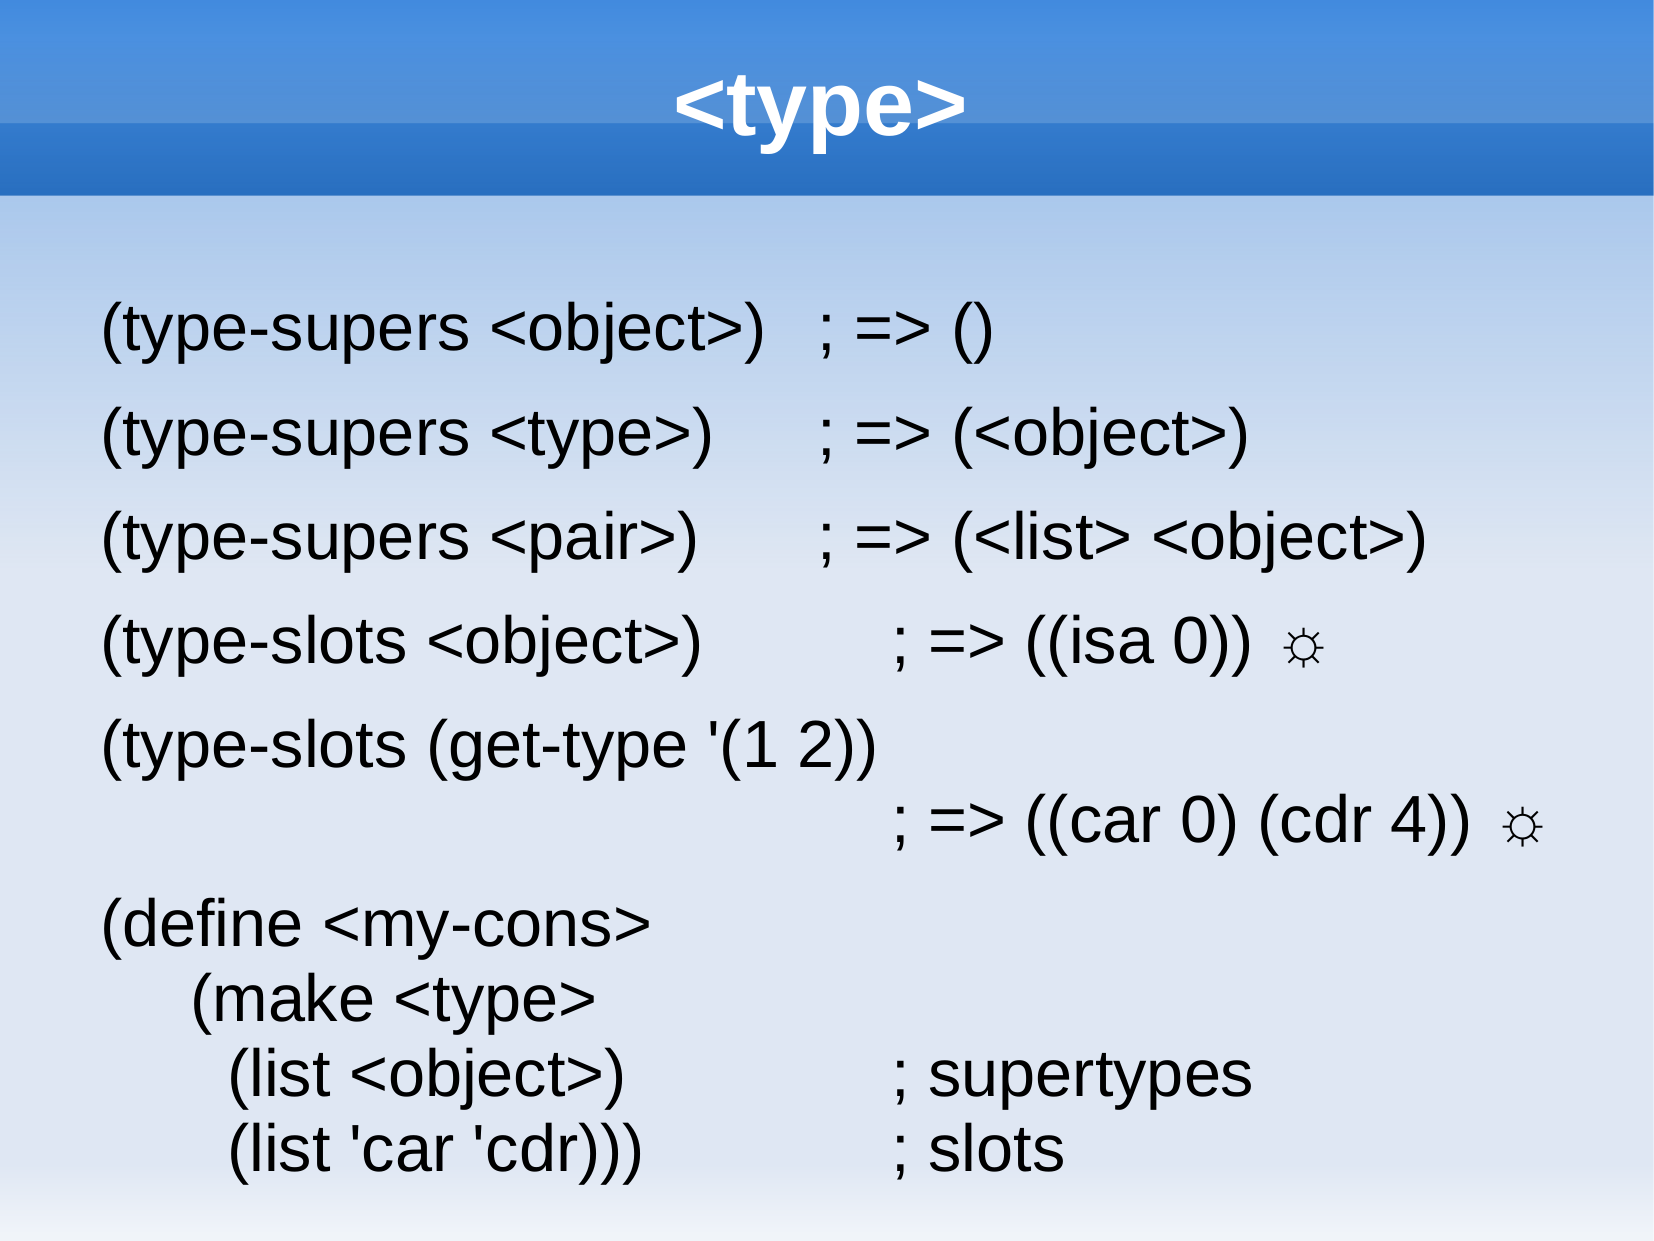

# <type>
(type-supers <object>)	; => ()
(type-supers <type>) 		; => (<object>)
(type-supers <pair>)		; => (<list> <object>)
(type-slots <object>) 		; => ((isa 0)) ☼
(type-slots (get-type '(1 2))
										; => ((car 0) (cdr 4)) ☼
(define <my-cons>
 (make <type>
 (list <object>)				; supertypes
 (list 'car 'cdr)))				; slots